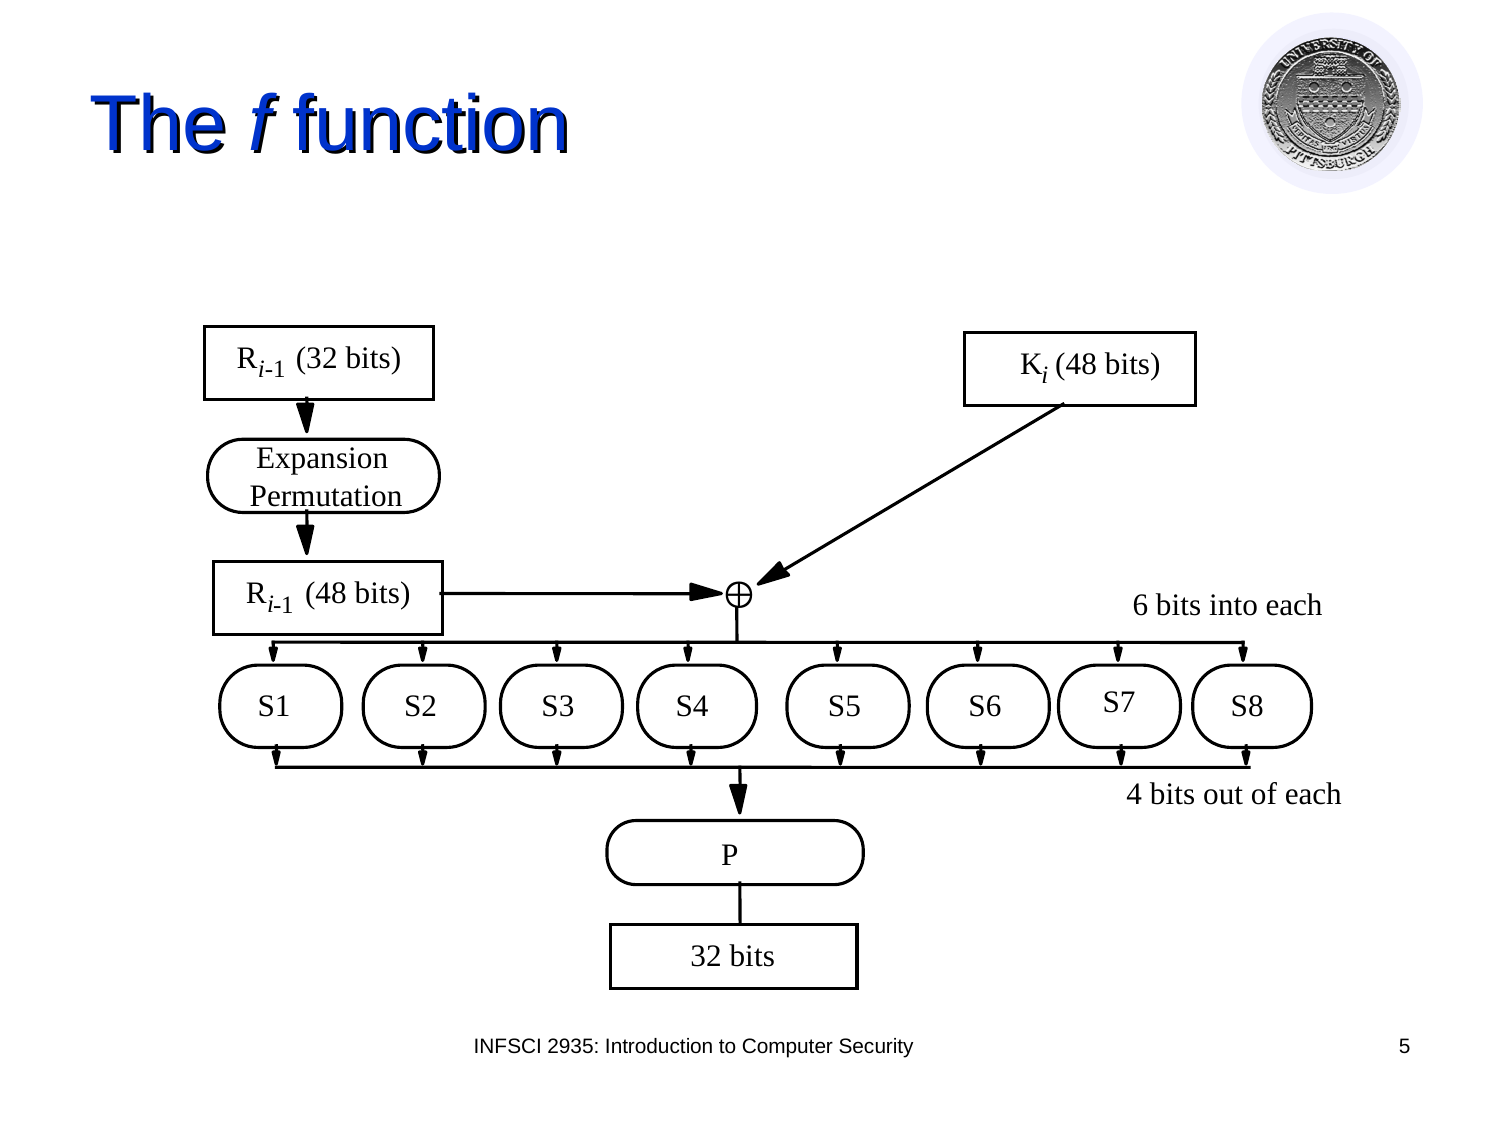

# The f function
R
 (32 bits)
K
 (48 bits)
i-1
i
Expansion
Permutation

R
 (48 bits)
6 bits into each
i
-1
S7
S1
S2
S3
S4
S5
S6
S8
4 bits out of each
P
32 bits
5